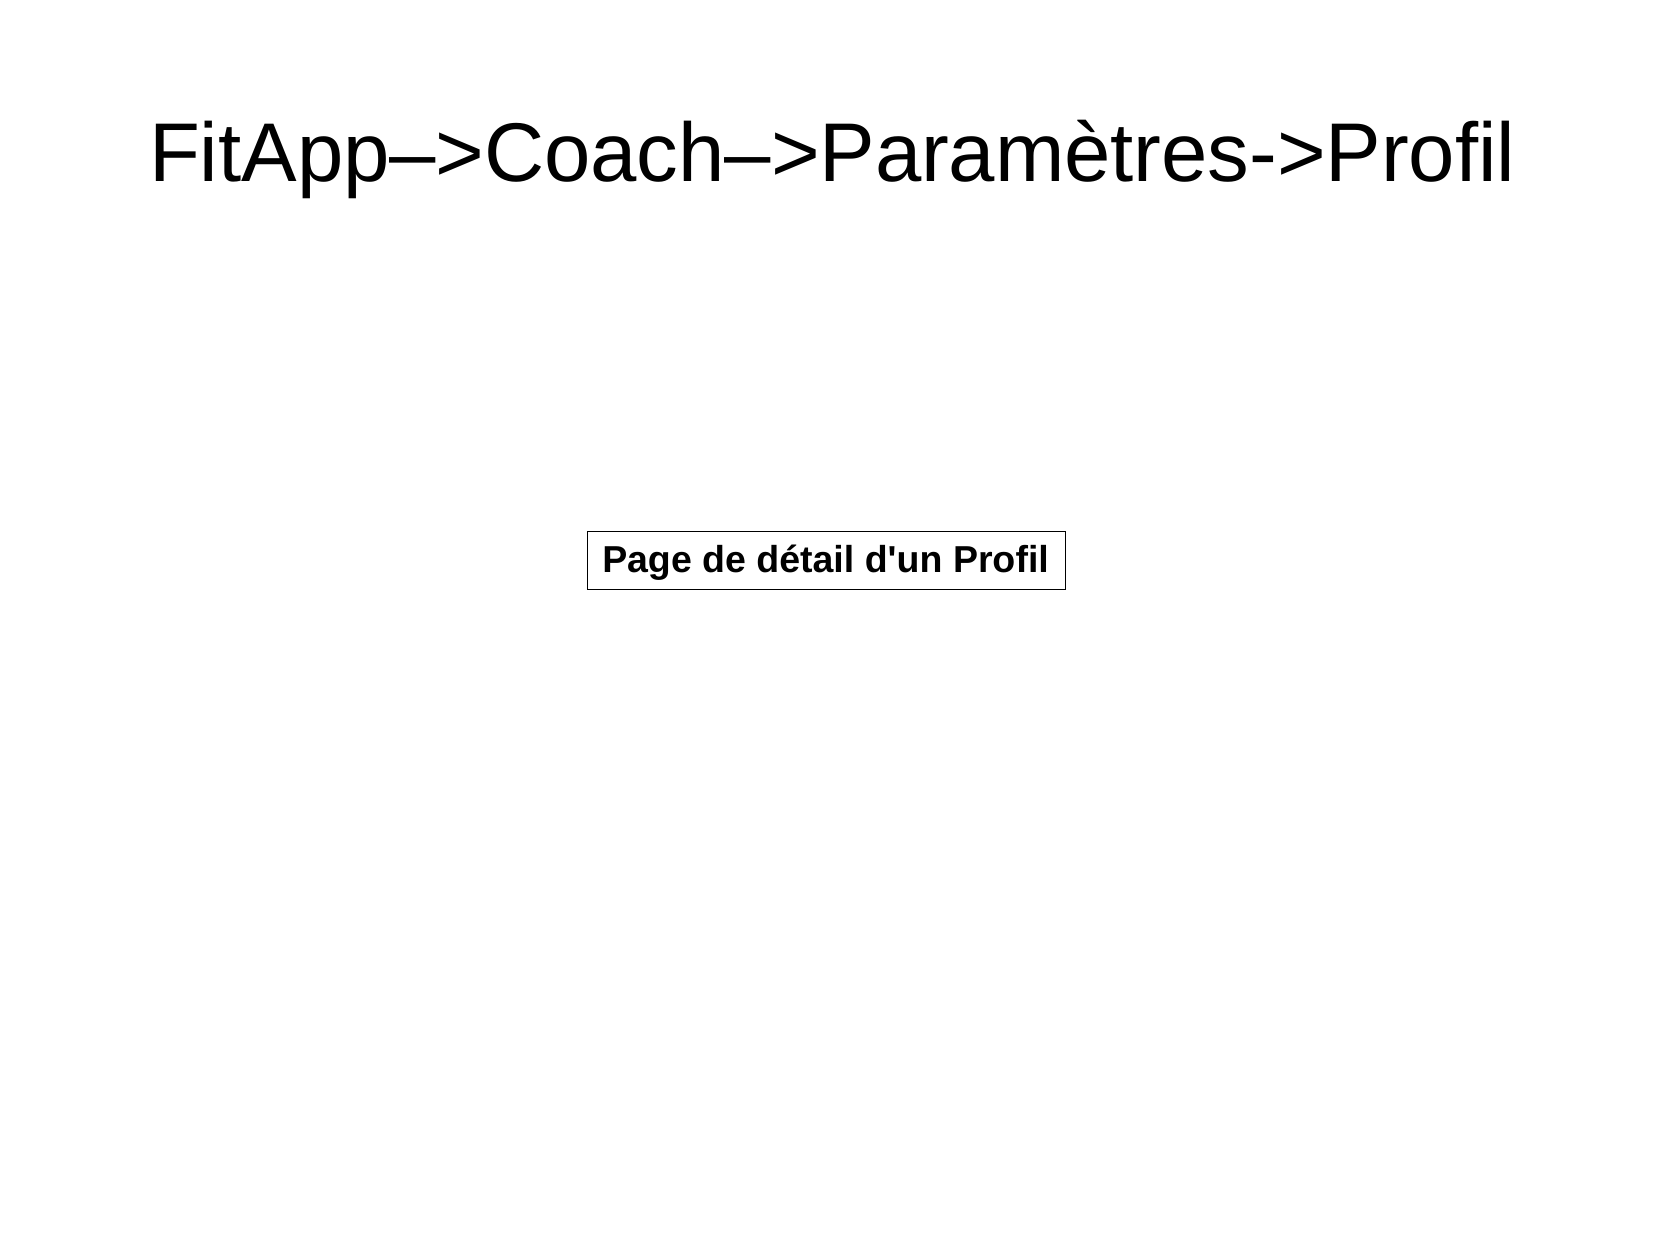

# FitApp–>Coach–>Paramètres->Profil
Page de détail d'un Profil